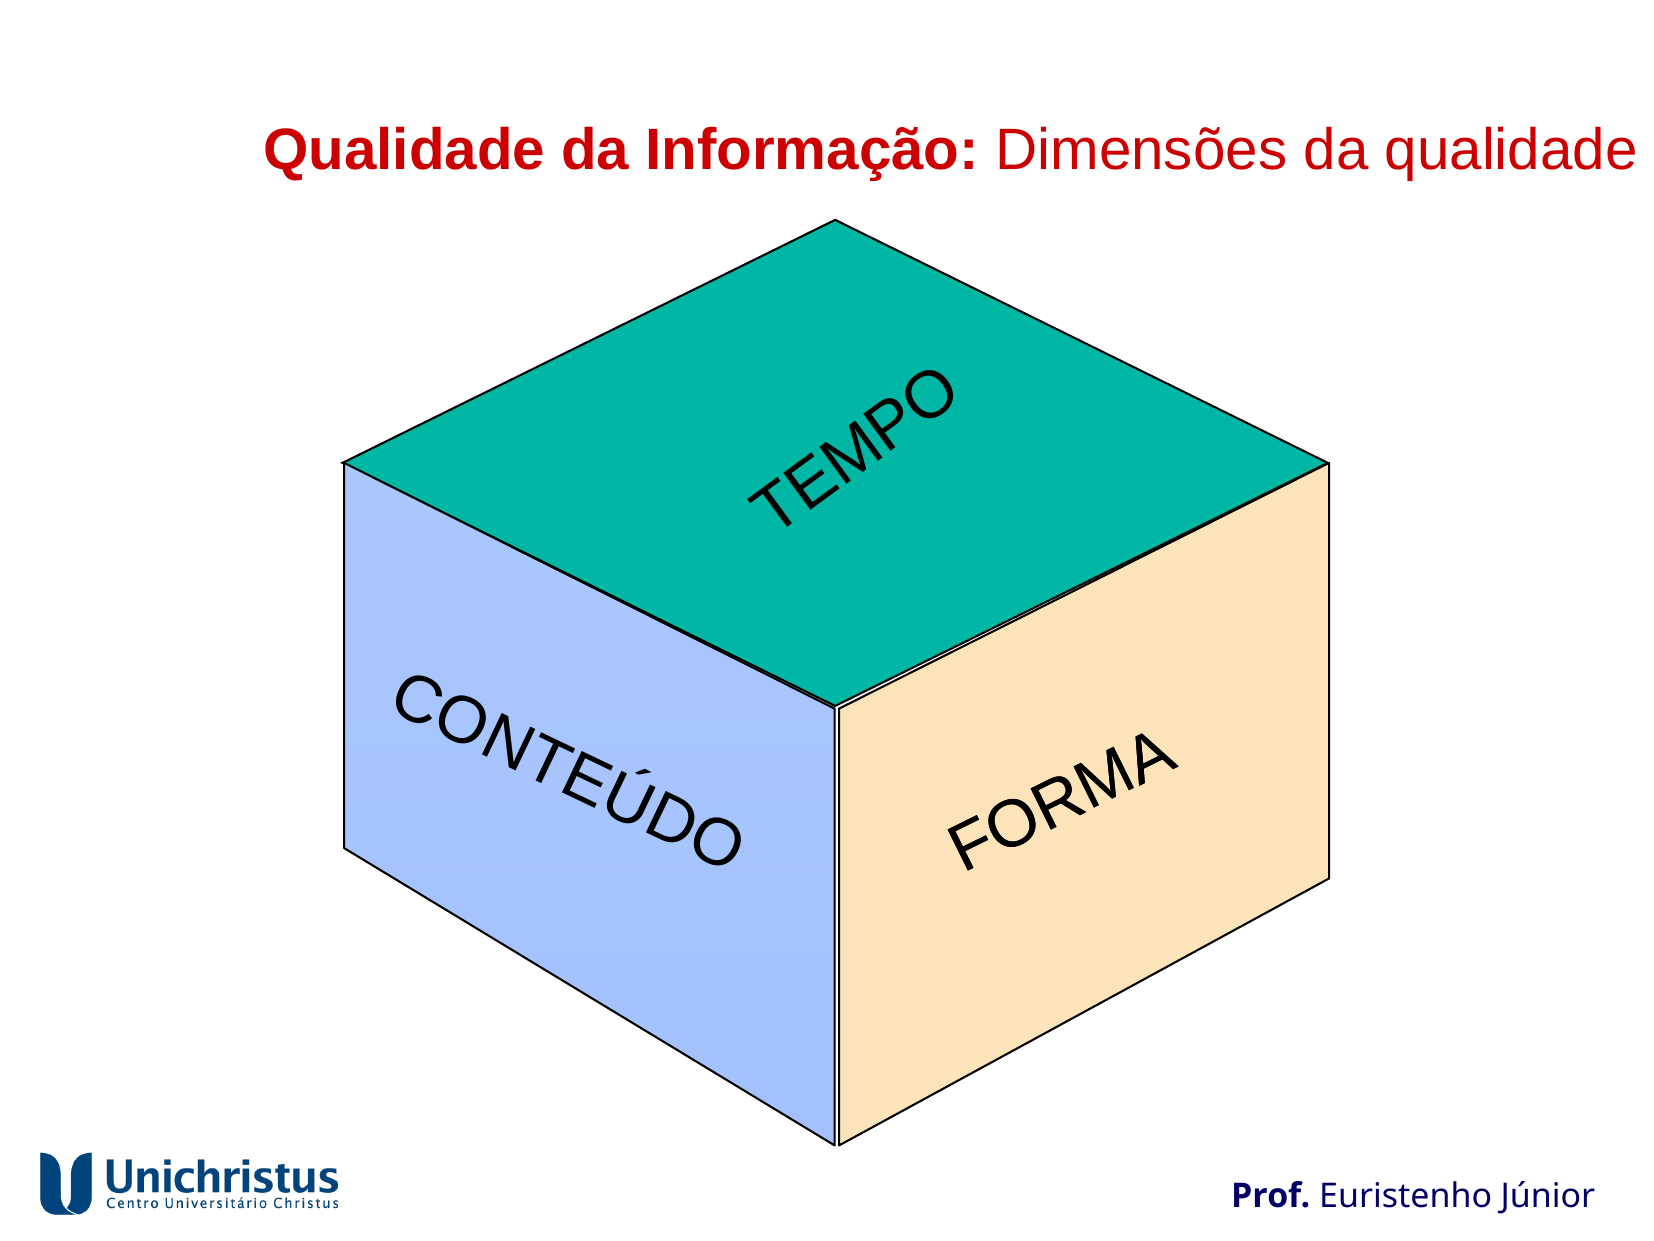

Qualidade da Informação: Dimensões da qualidade
TEMPO
CONTEÚDO
FORMA
FORMA
Prof. Euristenho Júnior